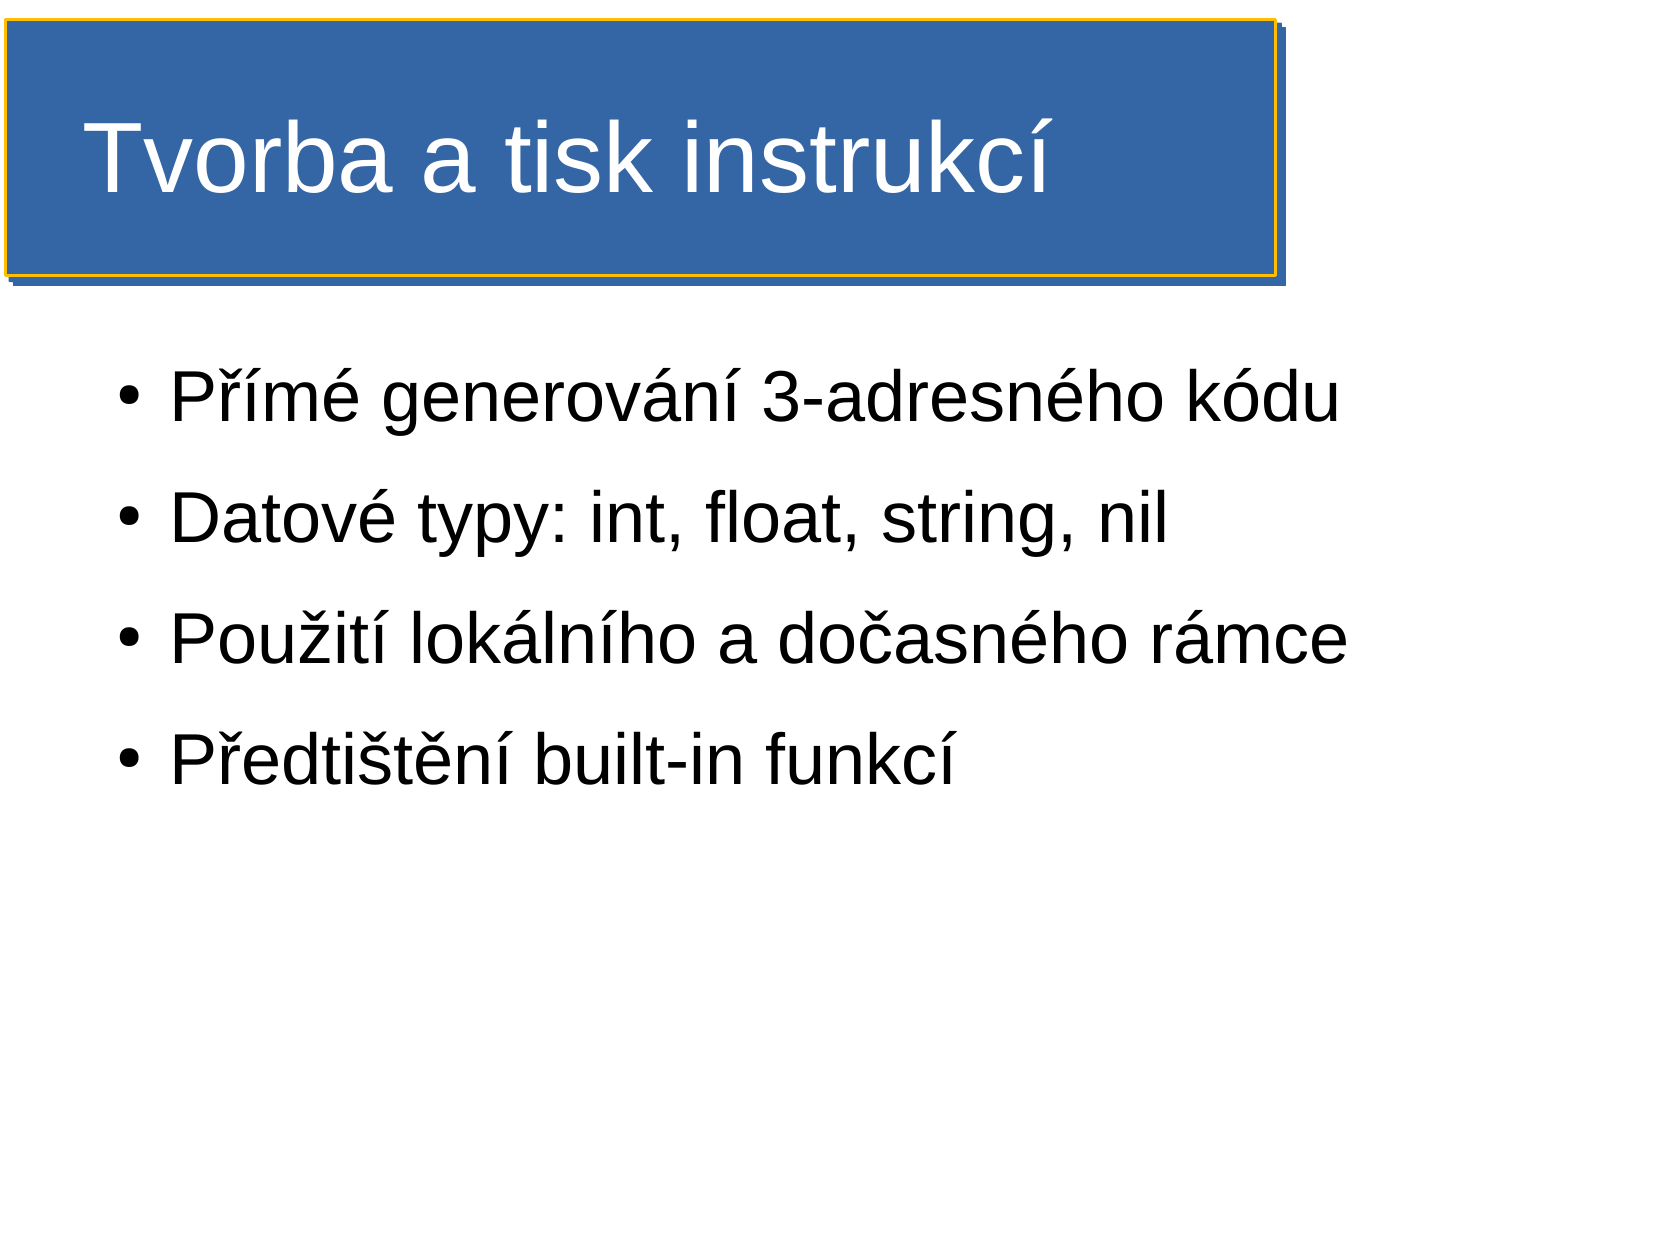

# Tvorba a tisk instrukcí
Přímé generování 3-adresného kódu
Datové typy: int, float, string, nil
Použití lokálního a dočasného rámce
Předtištění built-in funkcí